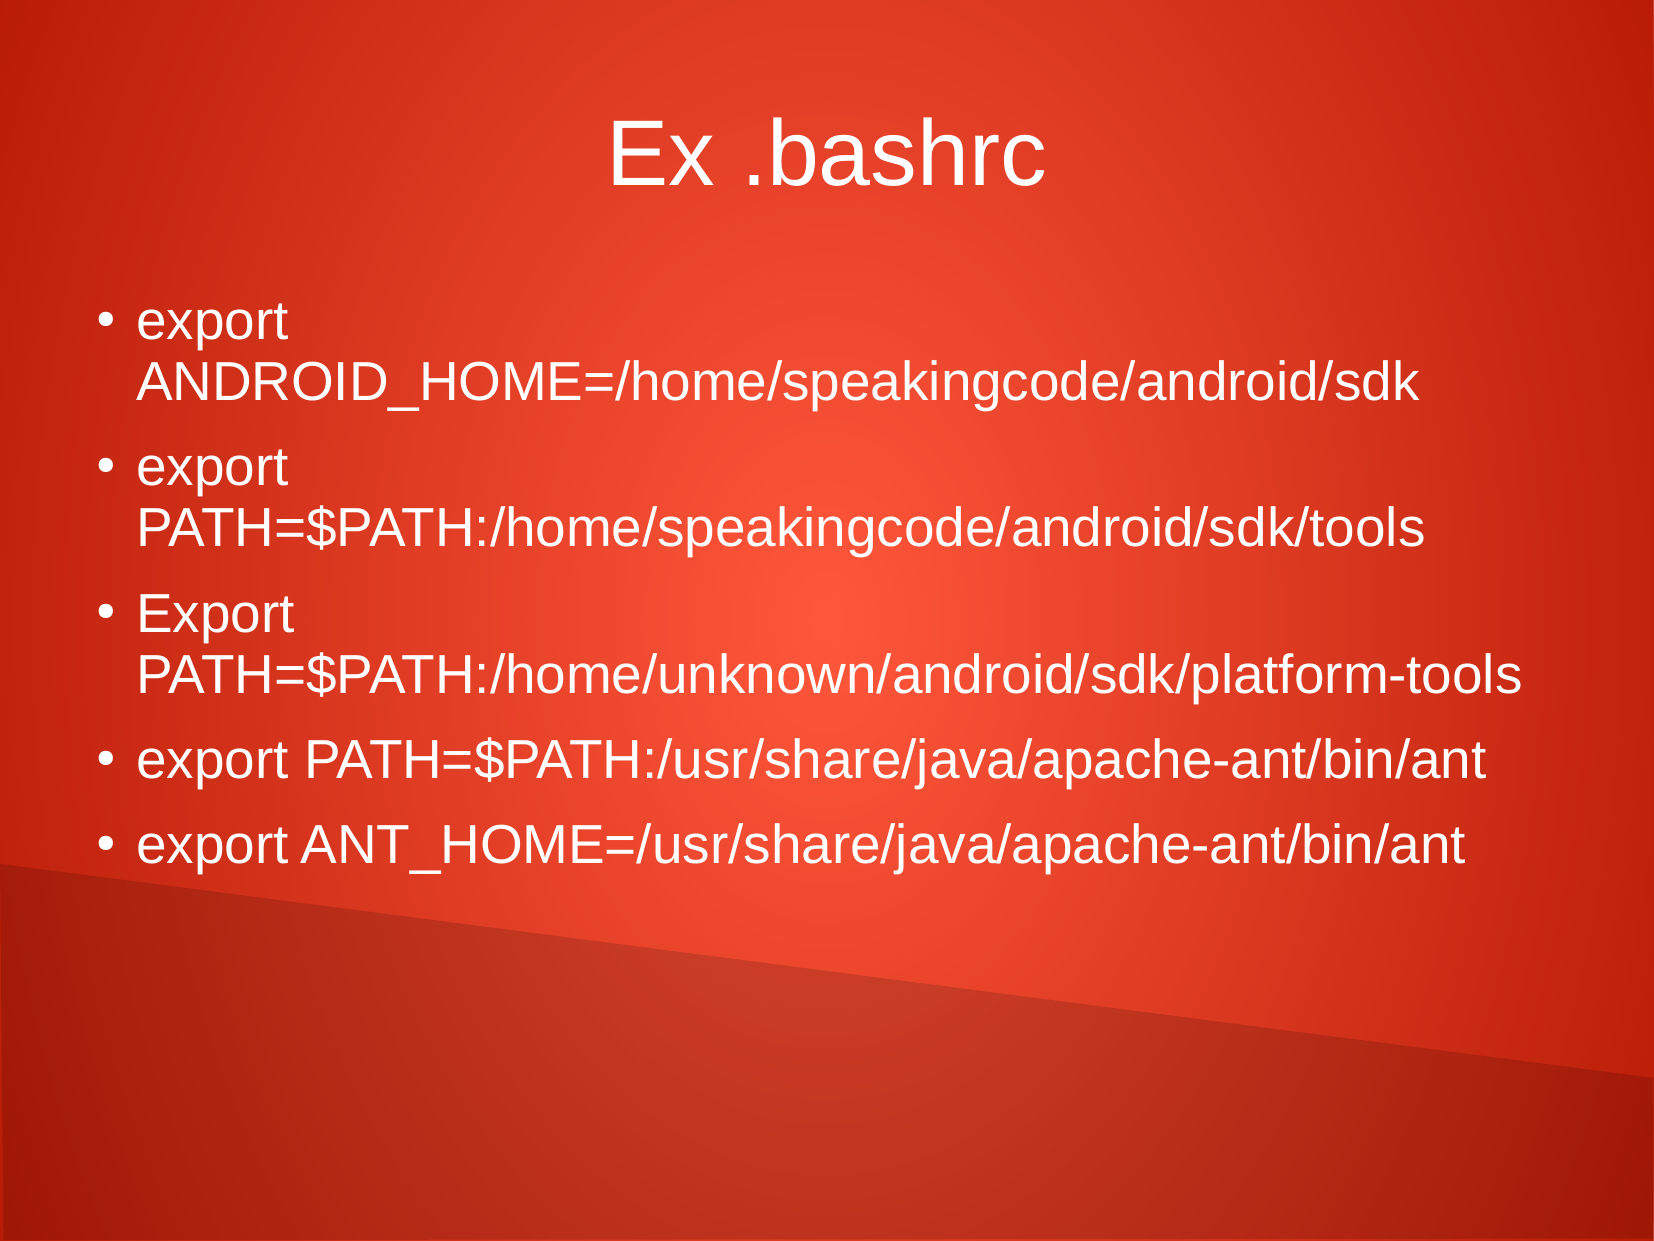

# Ex .bashrc
export ANDROID_HOME=/home/speakingcode/android/sdk
export PATH=$PATH:/home/speakingcode/android/sdk/tools
Export PATH=$PATH:/home/unknown/android/sdk/platform-tools
export PATH=$PATH:/usr/share/java/apache-ant/bin/ant
export ANT_HOME=/usr/share/java/apache-ant/bin/ant